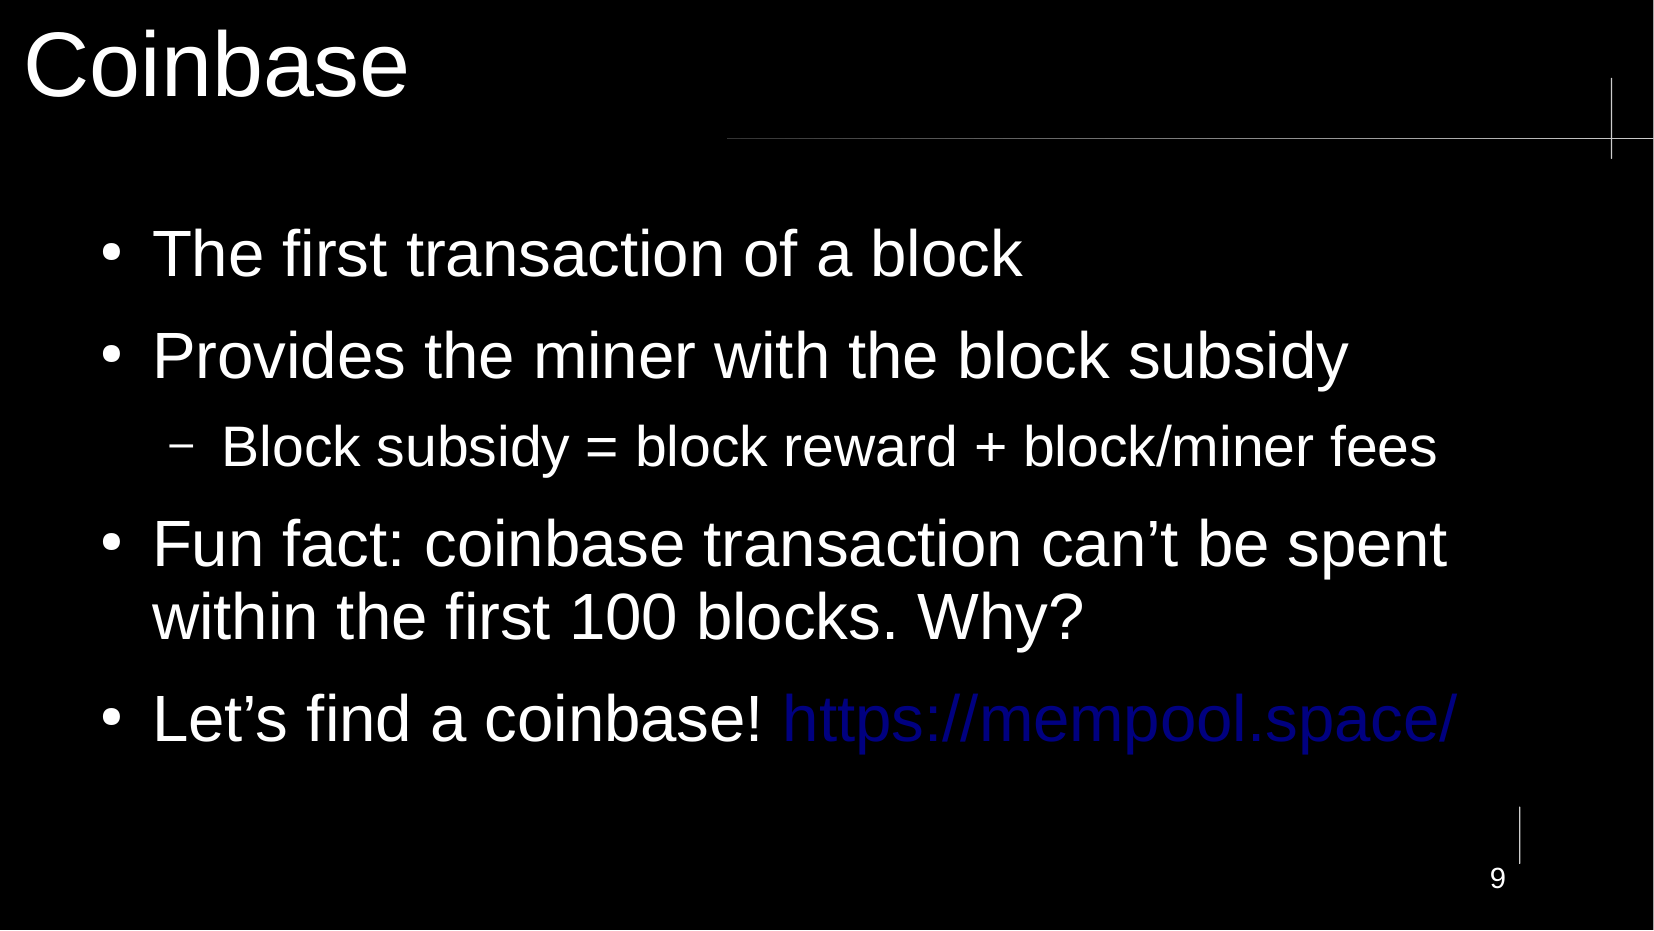

# Coinbase
The first transaction of a block
Provides the miner with the block subsidy
Block subsidy = block reward + block/miner fees
Fun fact: coinbase transaction can’t be spent within the first 100 blocks. Why?
Let’s find a coinbase! https://mempool.space/
9